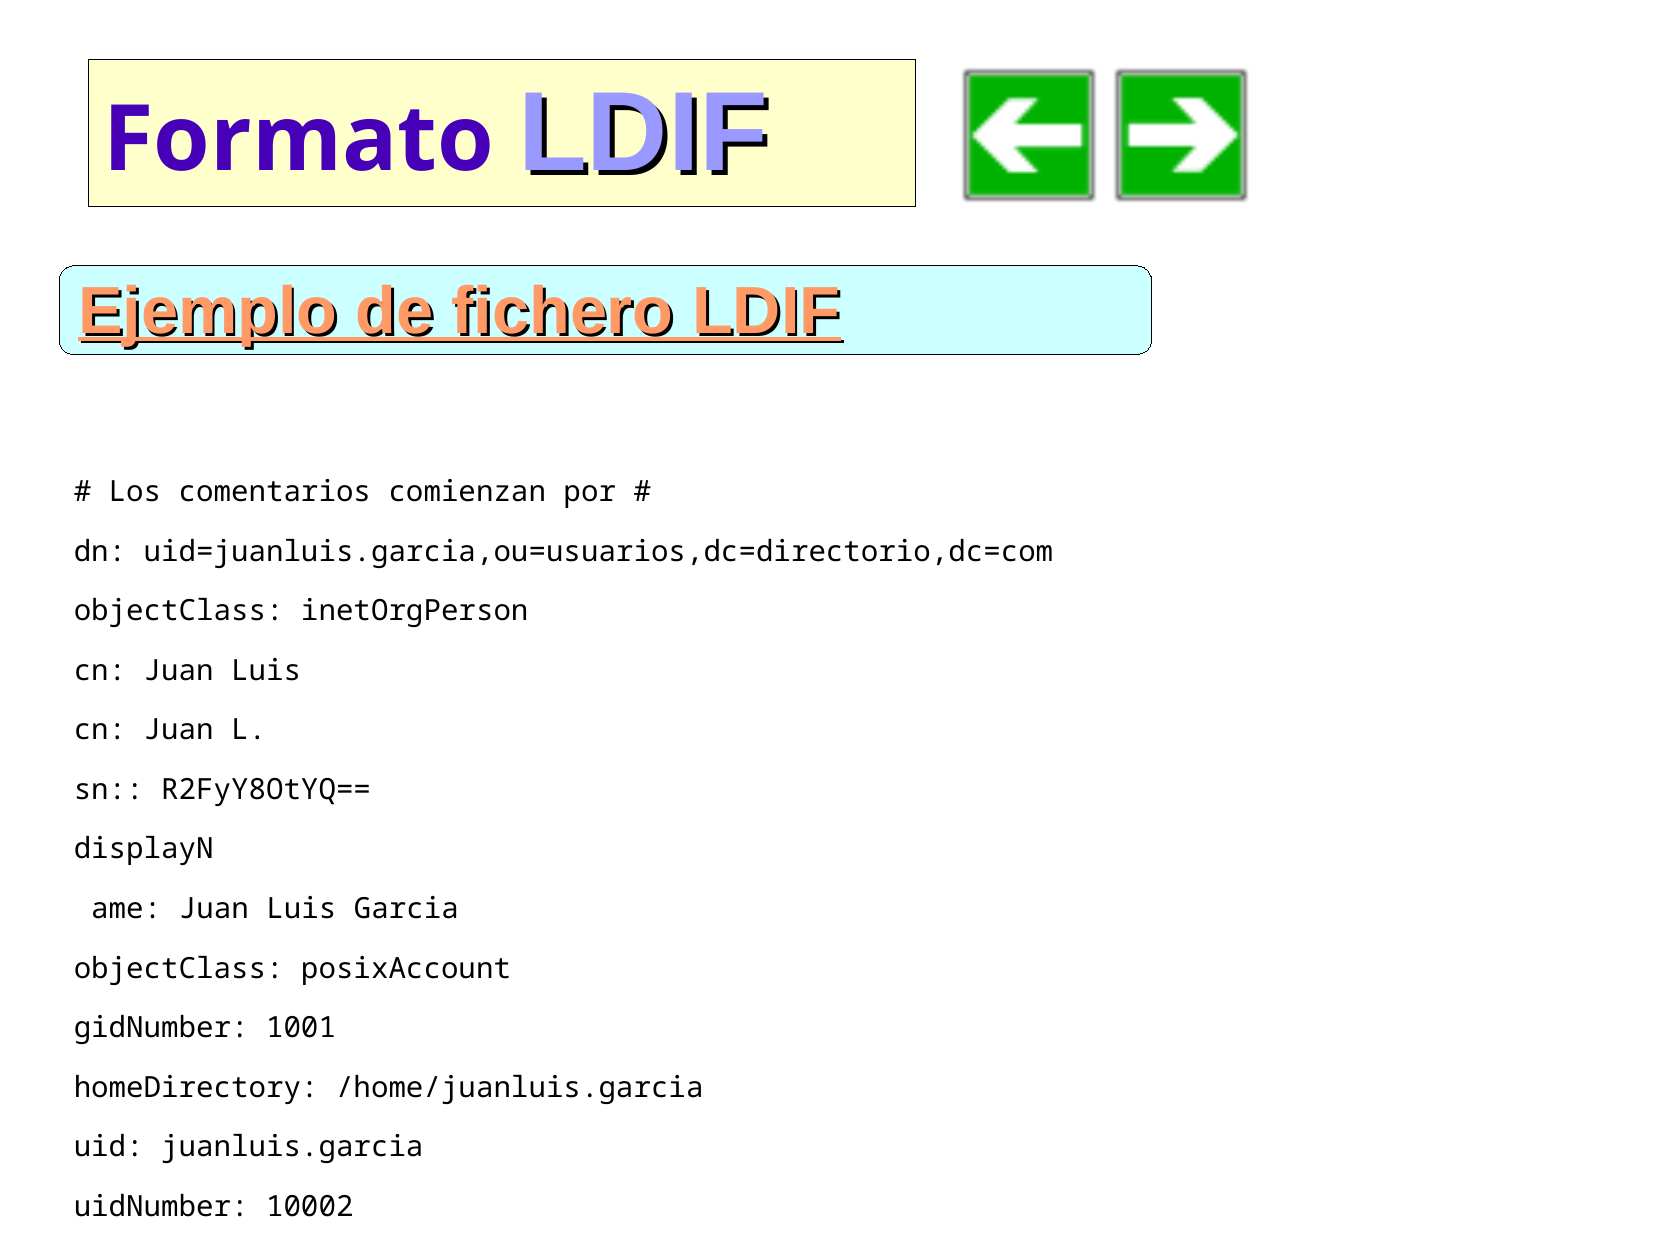

Formato LDIF
Ejemplo de fichero LDIF
# Los comentarios comienzan por #
dn: uid=juanluis.garcia,ou=usuarios,dc=directorio,dc=com
objectClass: inetOrgPerson
cn: Juan Luis
cn: Juan L.
sn:: R2FyY8OtYQ==
displayN
 ame: Juan Luis Garcia
objectClass: posixAccount
gidNumber: 1001
homeDirectory: /home/juanluis.garcia
uid: juanluis.garcia
uidNumber: 10002